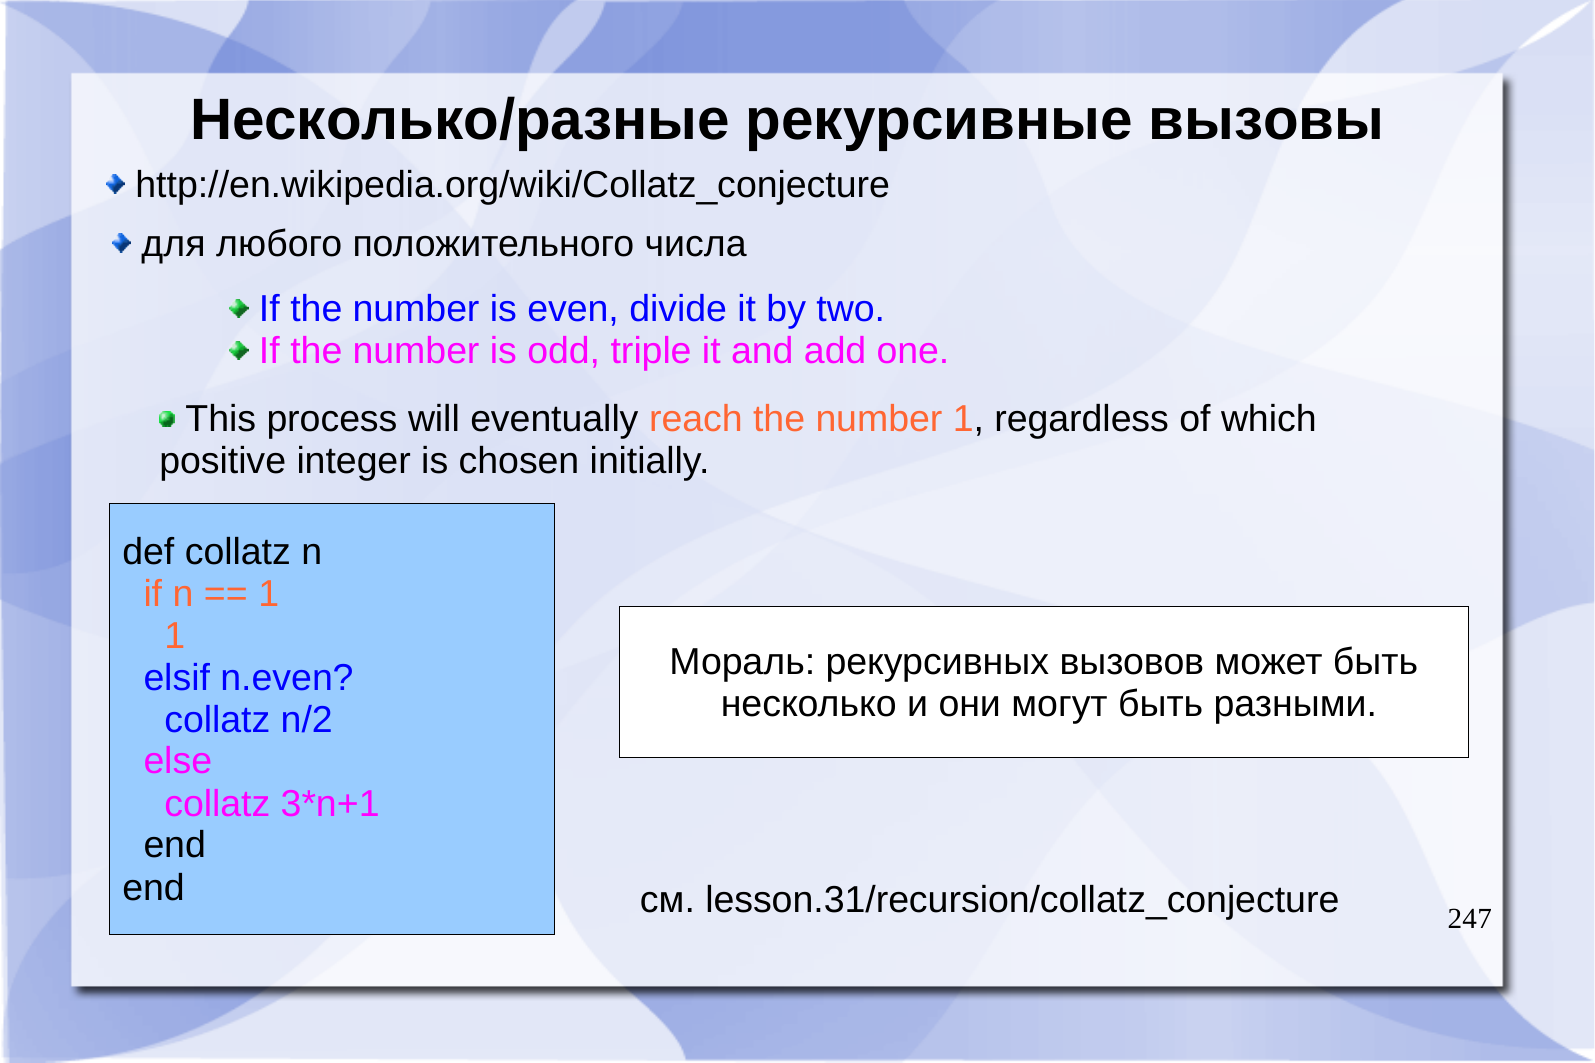

# Несколько/разные рекурсивные вызовы
 http://en.wikipedia.org/wiki/Collatz_conjecture
 для любого положительного числа
 If the number is even, divide it by two.
 If the number is odd, triple it and add one.
 This process will eventually reach the number 1, regardless of which positive integer is chosen initially.
def collatz n
 if n == 1
 1
 elsif n.even?
 collatz n/2
 else
 collatz 3*n+1
 end
end
Мораль: рекурсивных вызовов может быть
 несколько и они могут быть разными.
см. lesson.31/recursion/collatz_conjecture
247